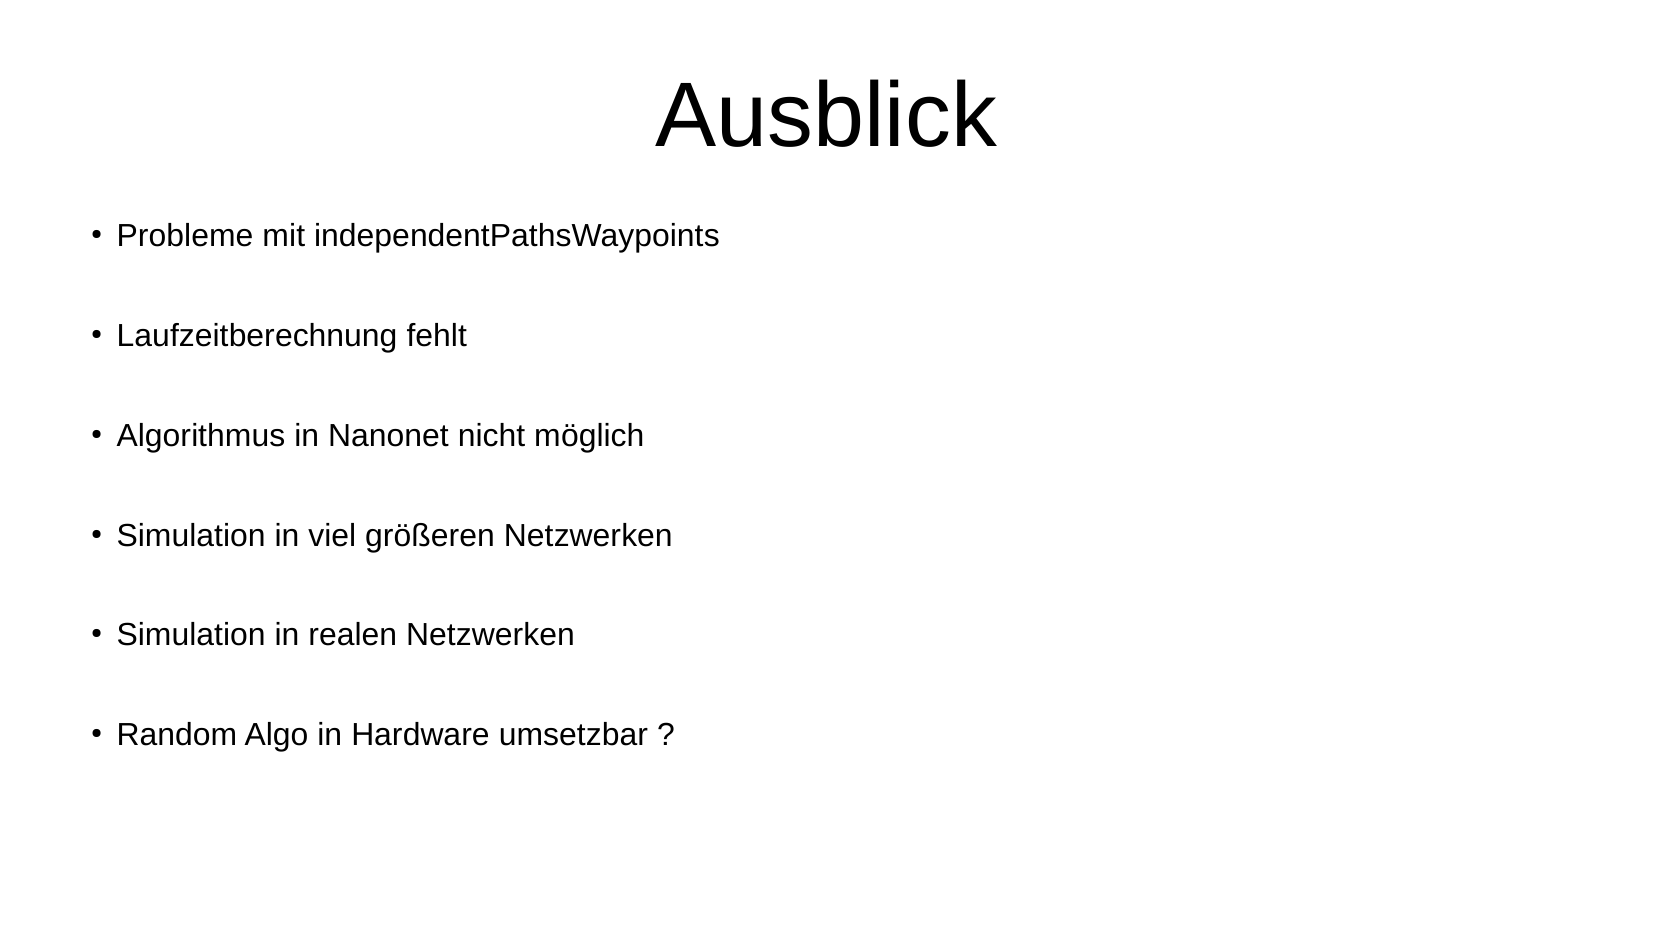

# Ausblick
Probleme mit independentPathsWaypoints
Laufzeitberechnung fehlt
Algorithmus in Nanonet nicht möglich
Simulation in viel größeren Netzwerken
Simulation in realen Netzwerken
Random Algo in Hardware umsetzbar ?